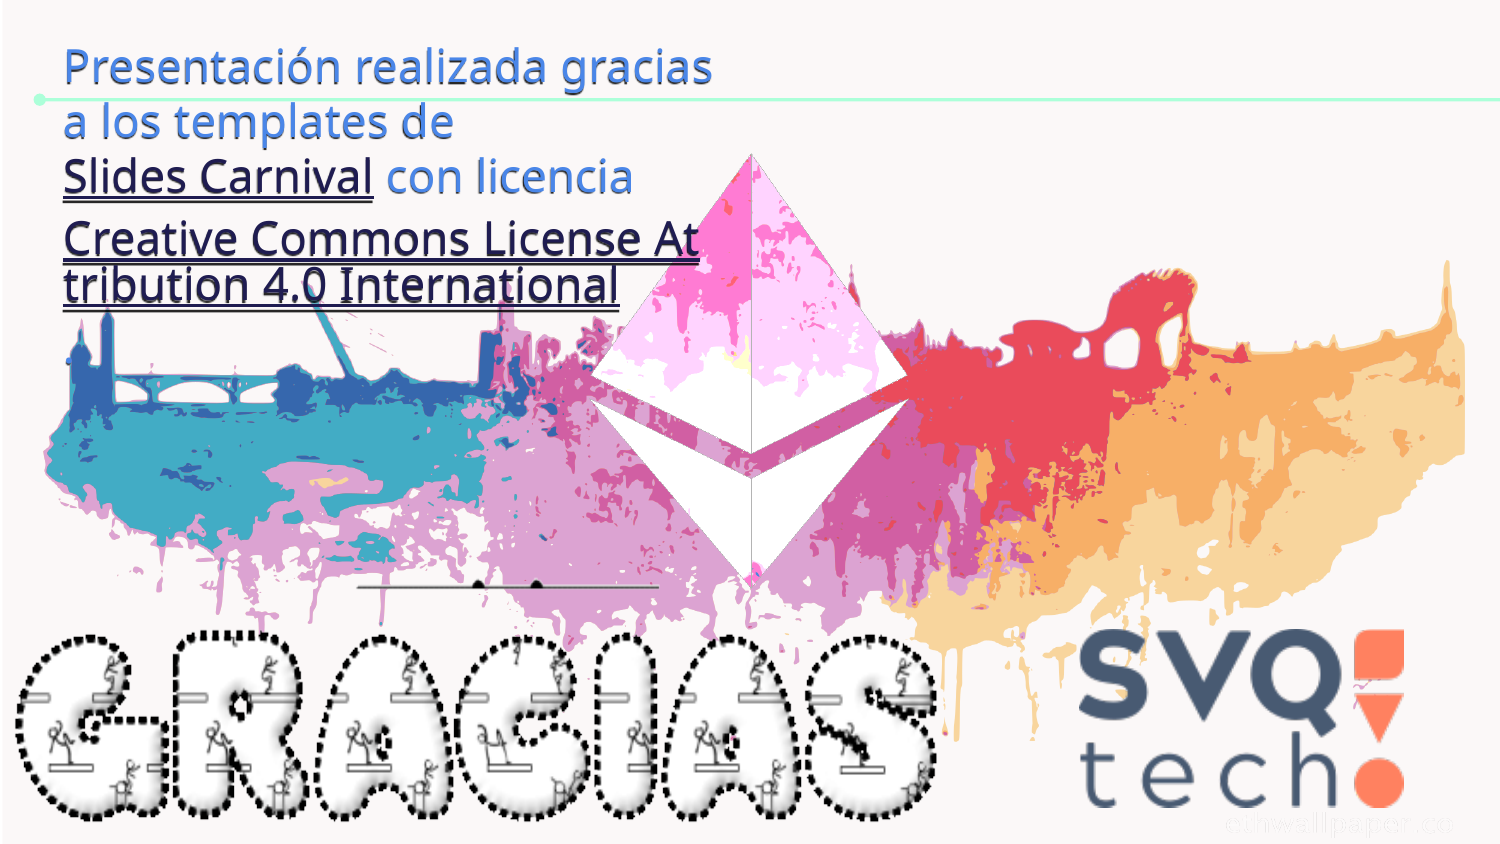

Presentación realizada gracias a los templates de Slides Carnival con licencia Creative Commons License Attribution 4.0 International.